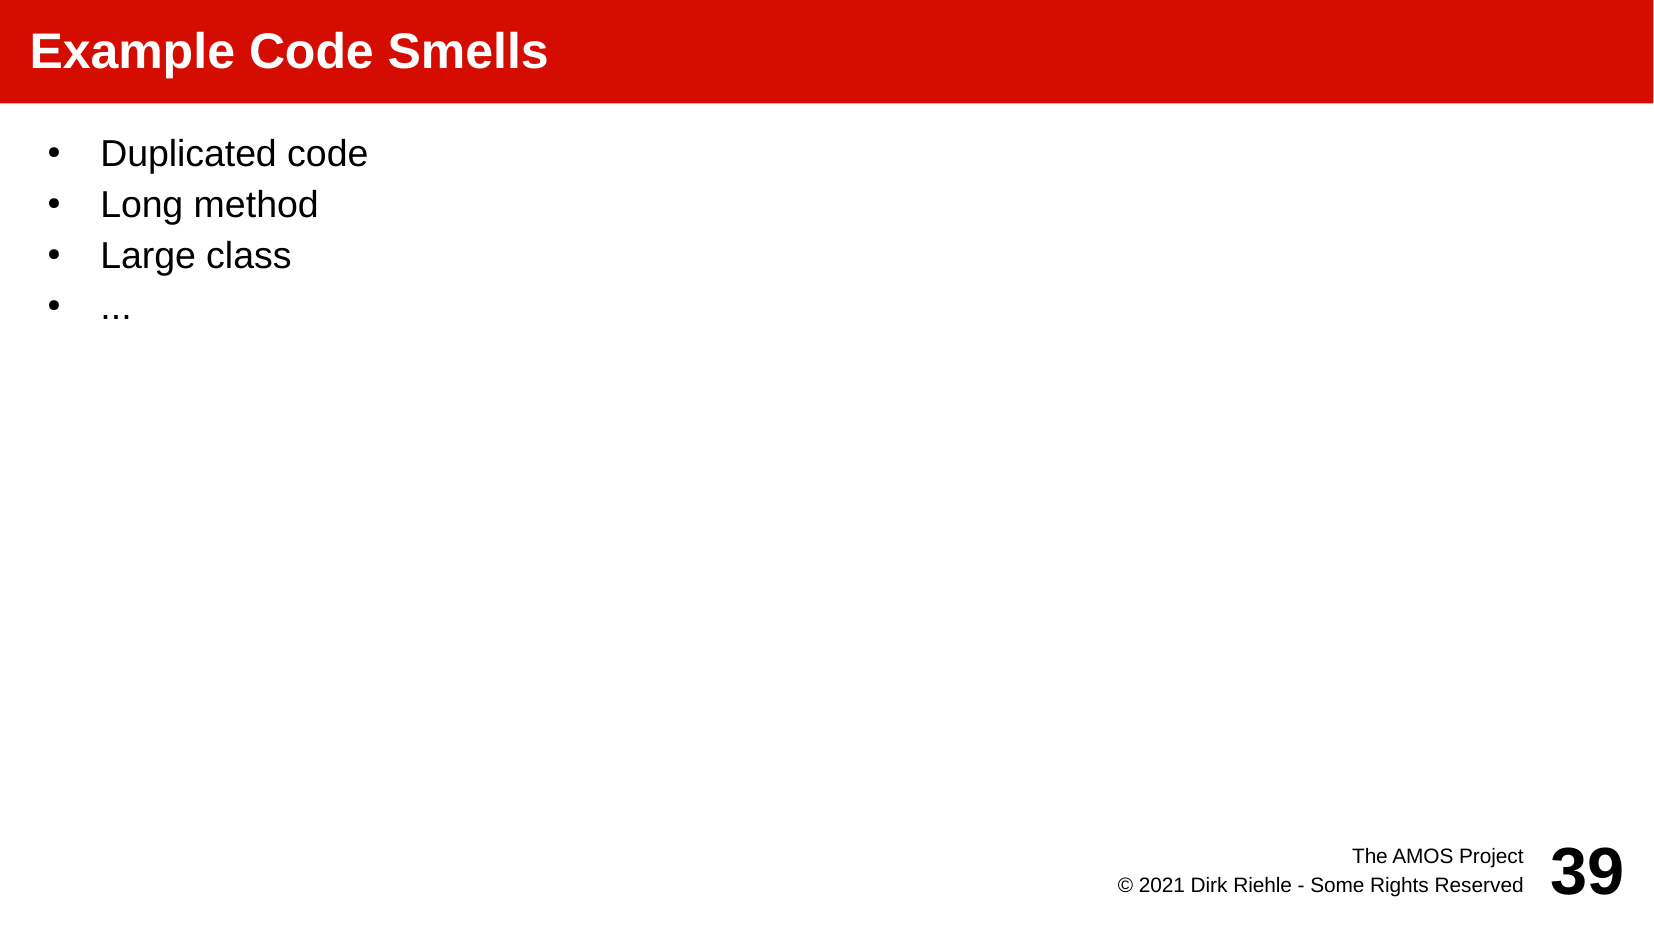

# Example Code Smells
Duplicated code
Long method
Large class
...
The AMOS Project
39
© 2021 Dirk Riehle - Some Rights Reserved